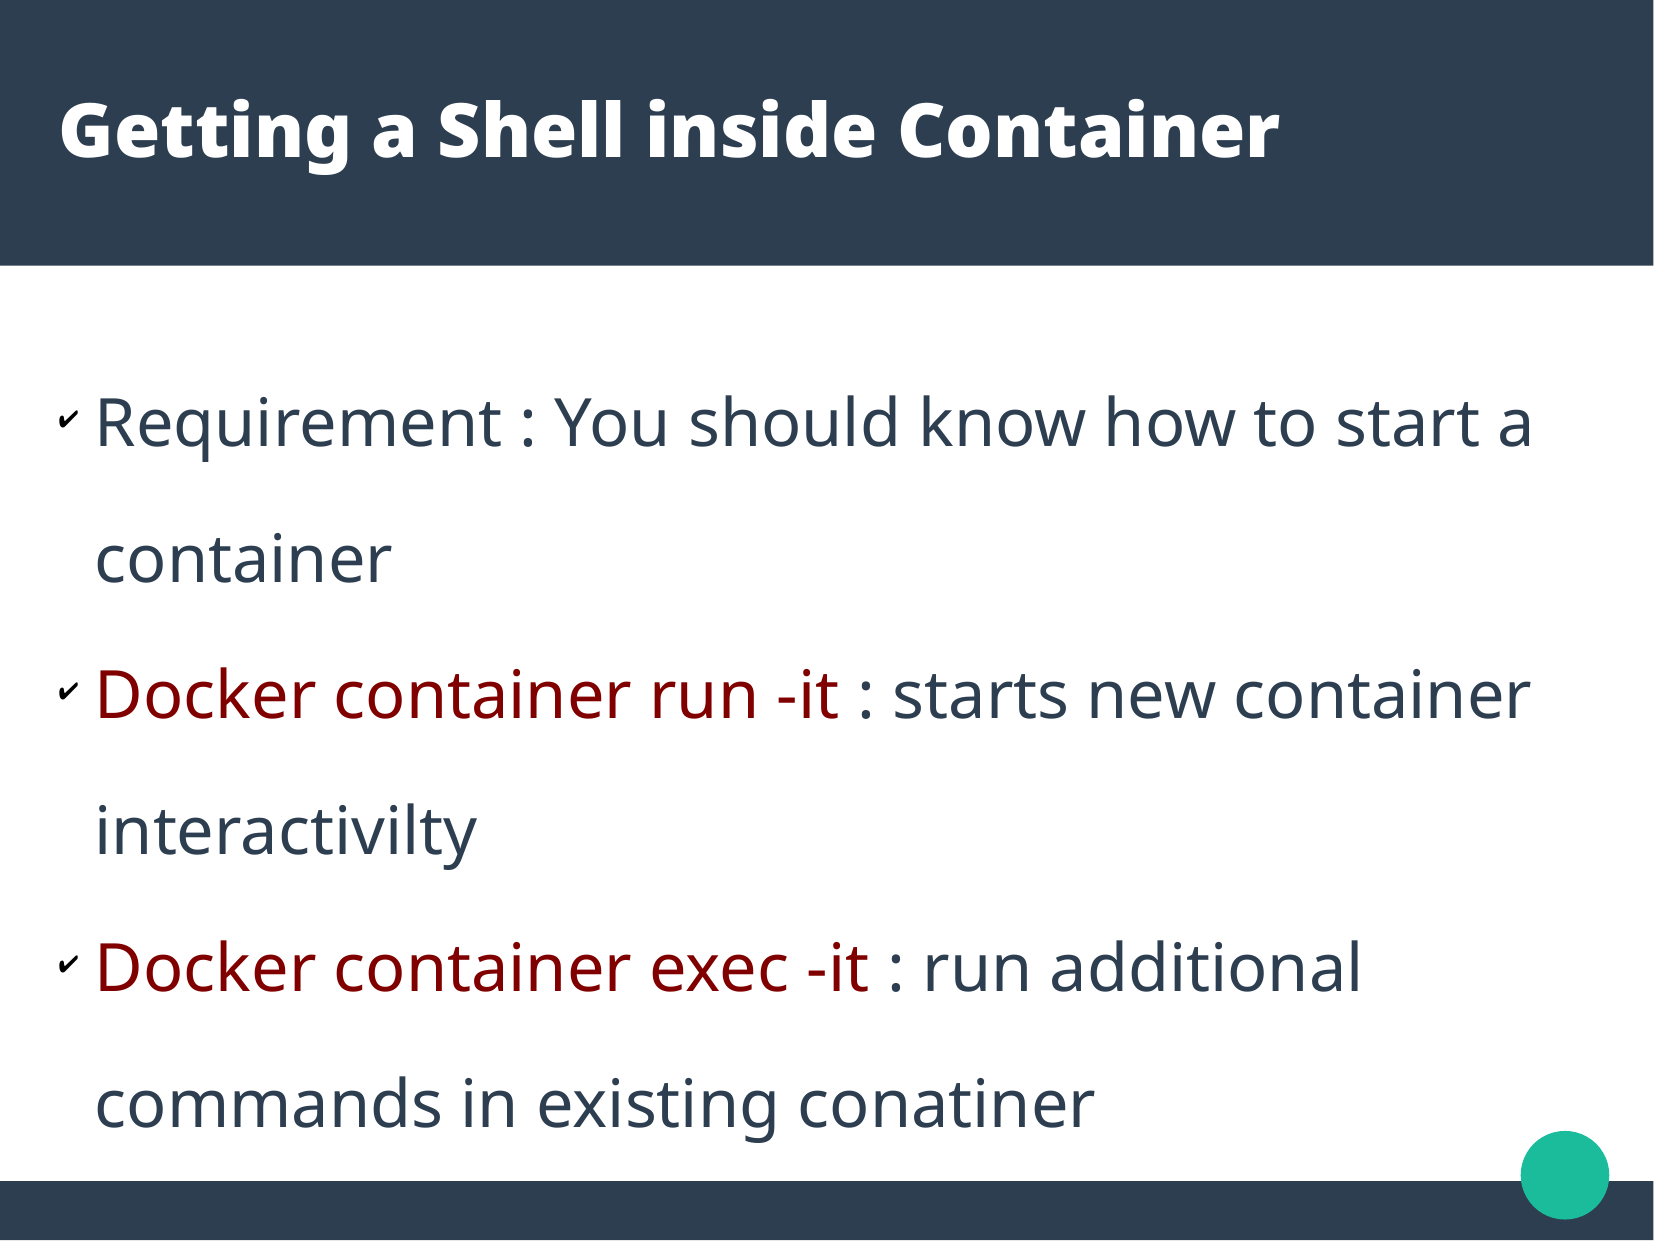

# Getting a Shell inside Container
Requirement : You should know how to start a container
Docker container run -it : starts new container interactivilty
Docker container exec -it : run additional commands in existing conatiner